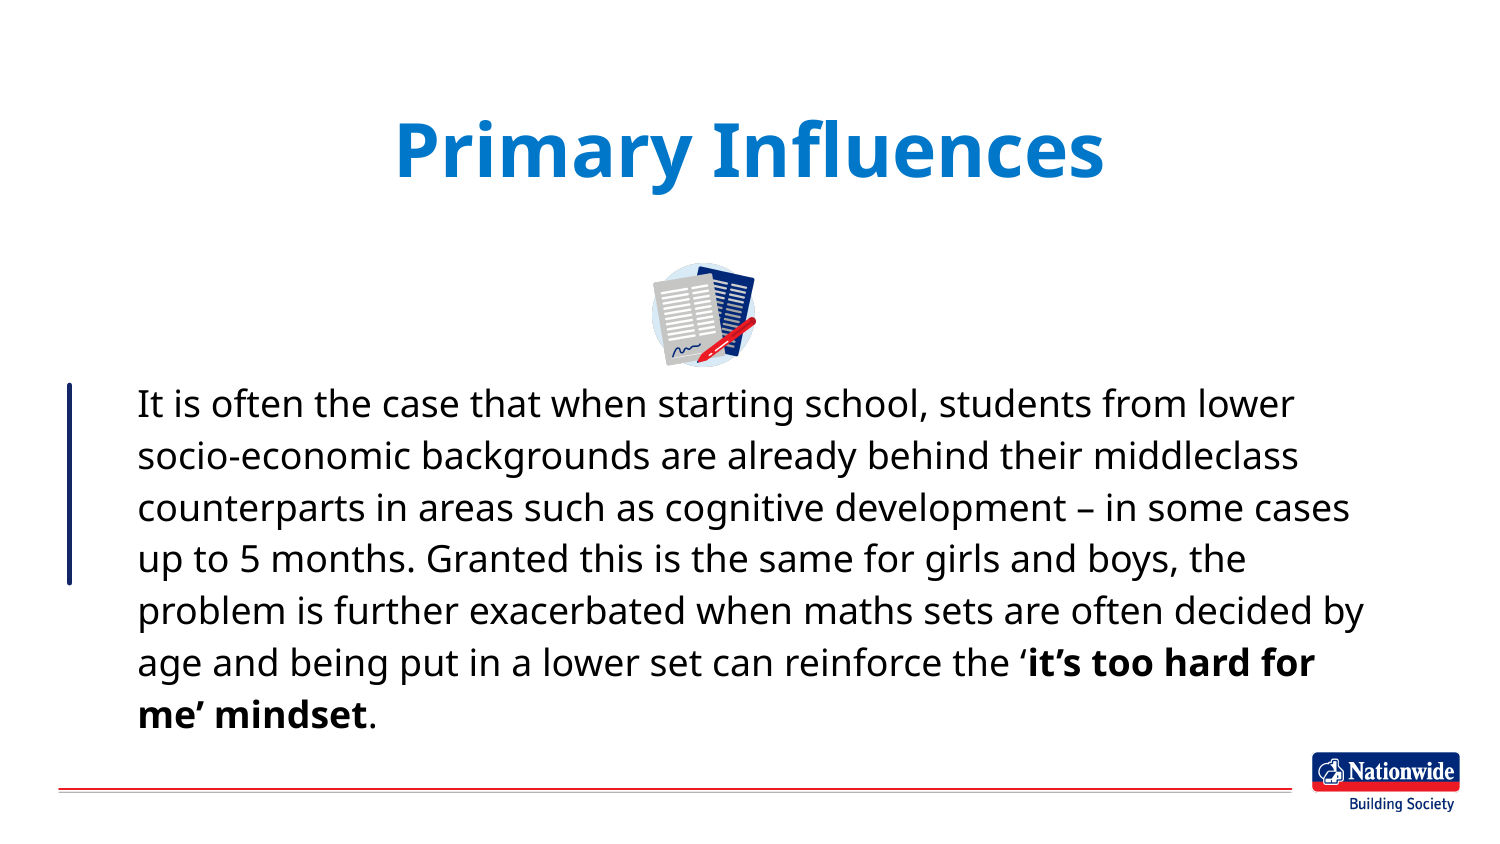

# Primary Influences
It is often the case that when starting school, students from lower socio-economic backgrounds are already behind their middleclass counterparts in areas such as cognitive development – in some cases up to 5 months. Granted this is the same for girls and boys, the problem is further exacerbated when maths sets are often decided by age and being put in a lower set can reinforce the ‘it’s too hard for me’ mindset.